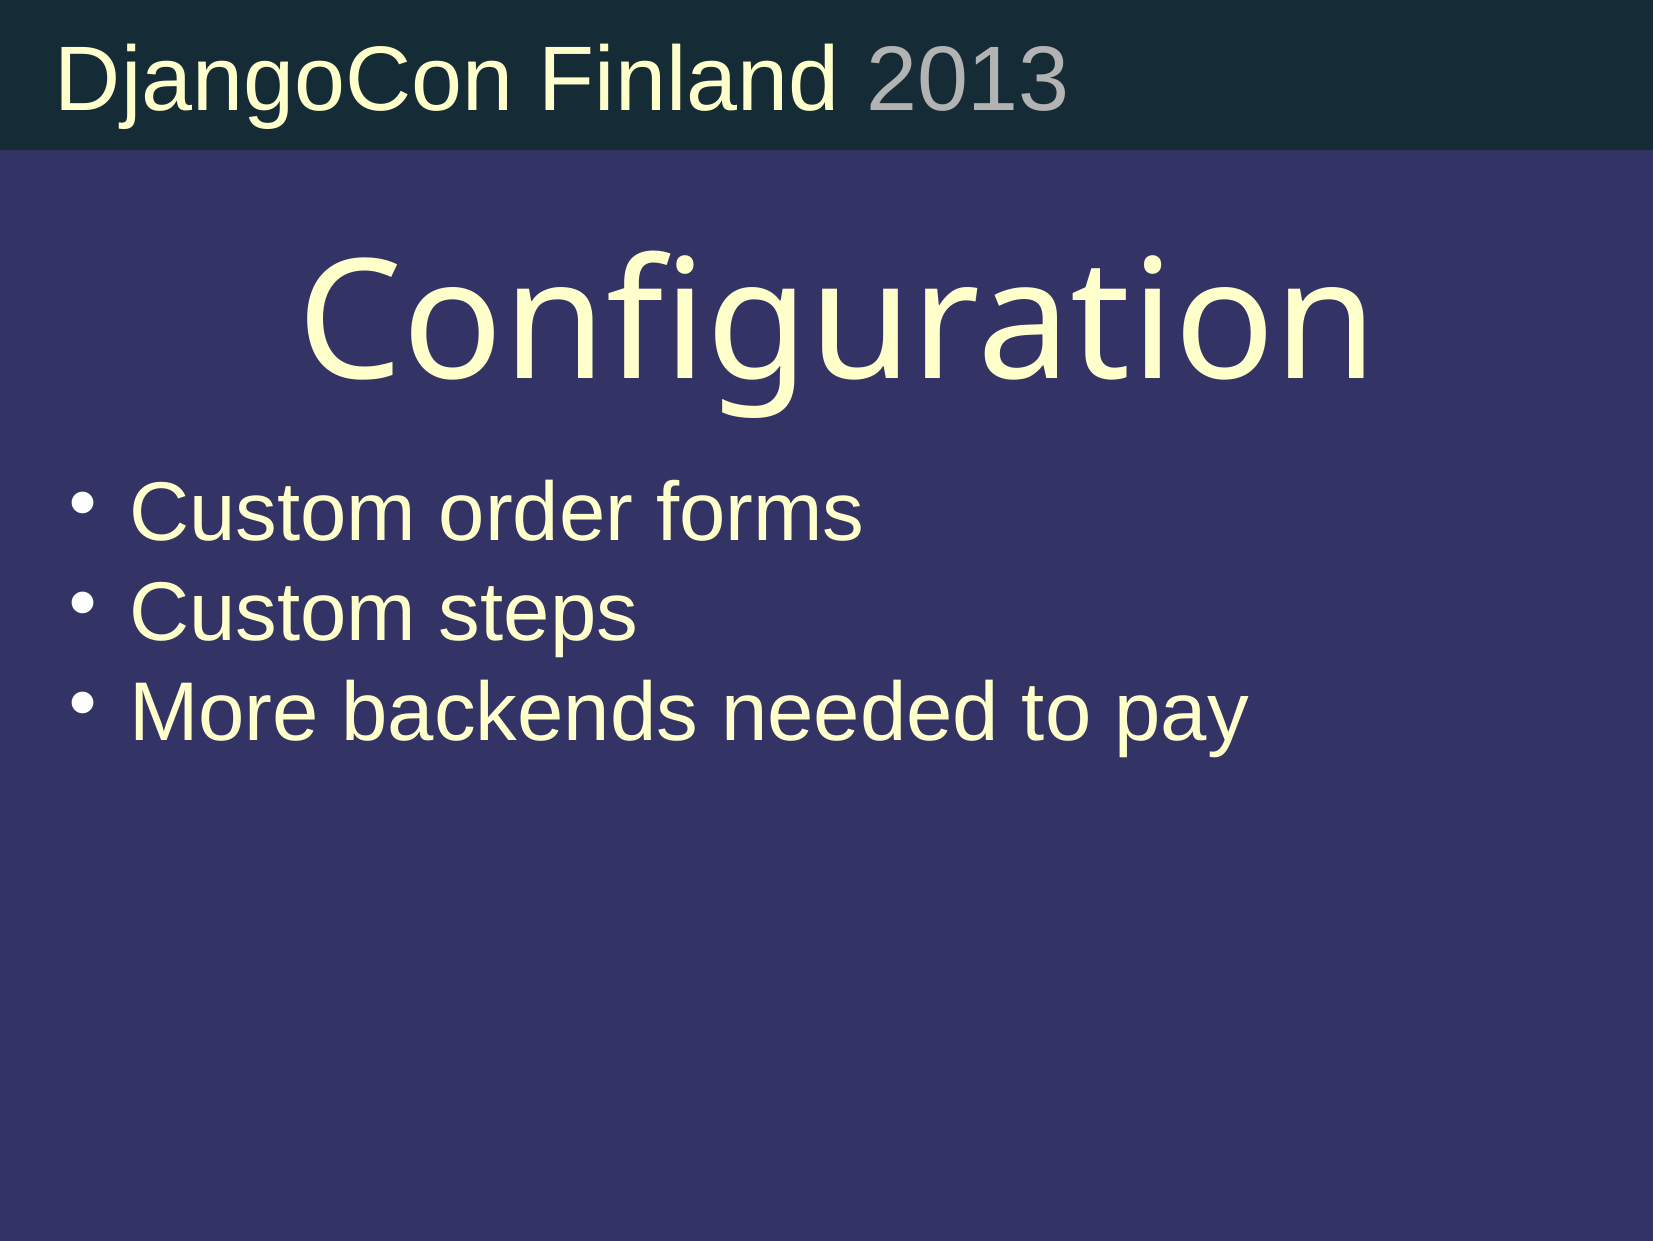

# DjangoCon Finland 2013
Configuration
 Custom order forms
 Custom steps
 More backends needed to pay